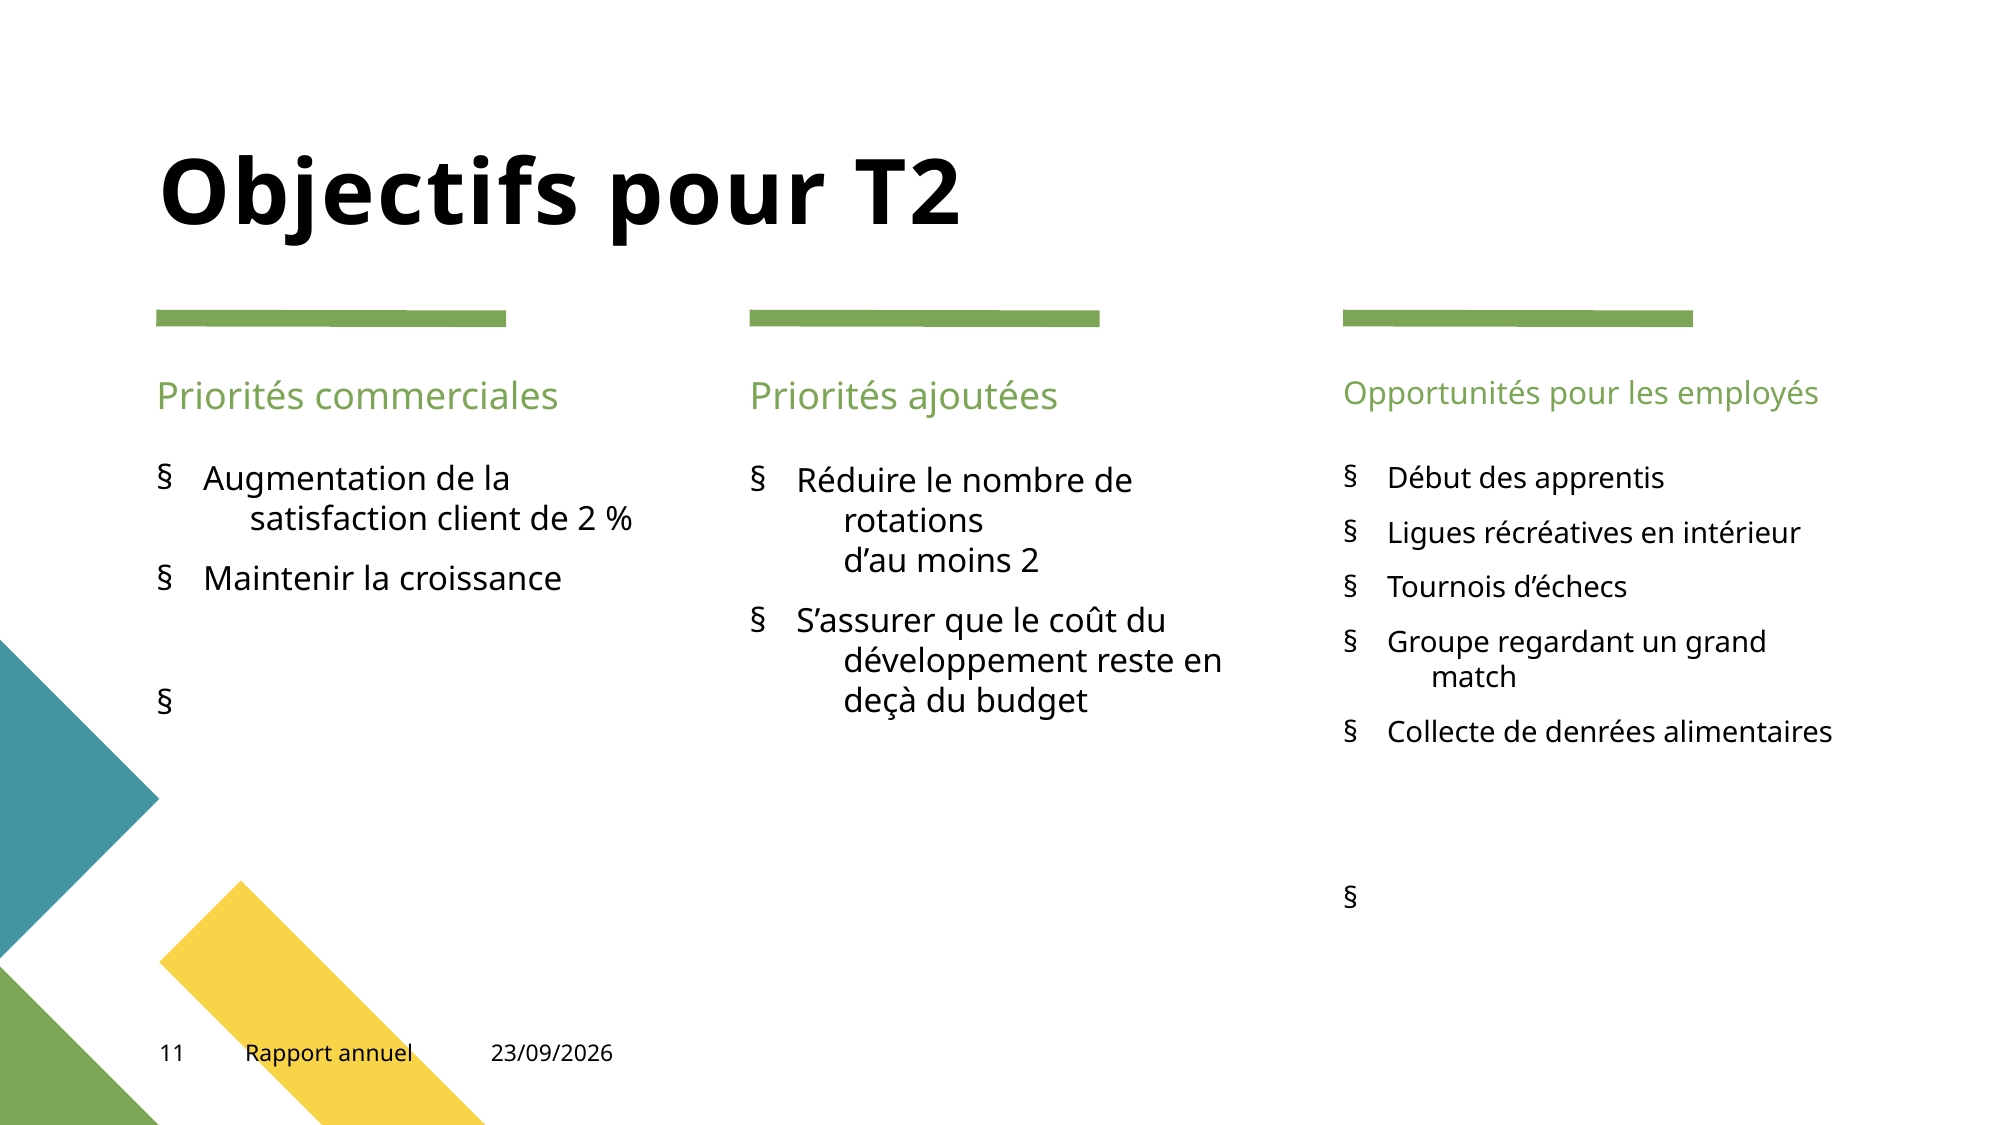

# Objectifs pour T2
Priorités commerciales
Priorités ajoutées
Opportunités pour les employés
Augmentation de la satisfaction client de 2 %
Maintenir la croissance
Réduire le nombre de rotations
d’au moins 2
S’assurer que le coût du développement reste en deçà du budget
Début des apprentis
Ligues récréatives en intérieur
Tournois d’échecs
Groupe regardant un grand match
Collecte de denrées alimentaires
Rapport annuel